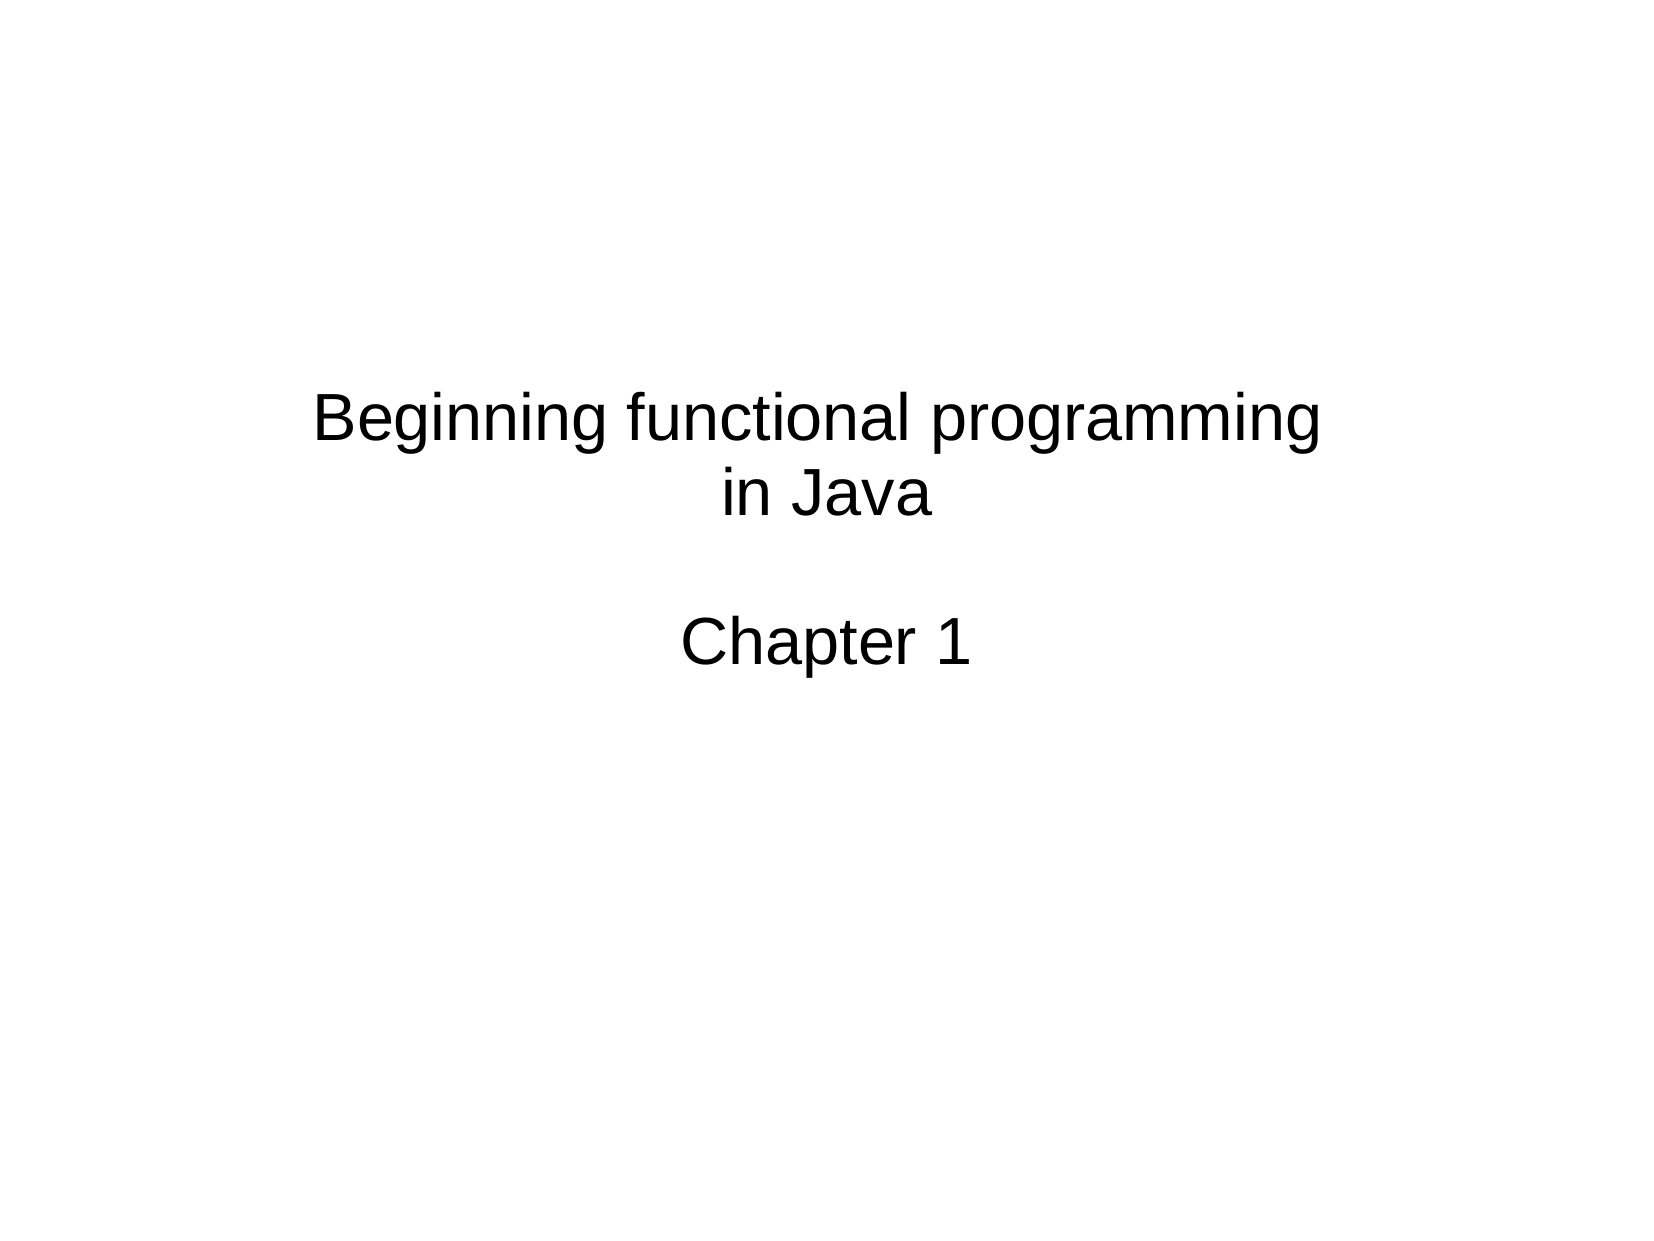

# Beginning functional programming
in Java
Chapter 1